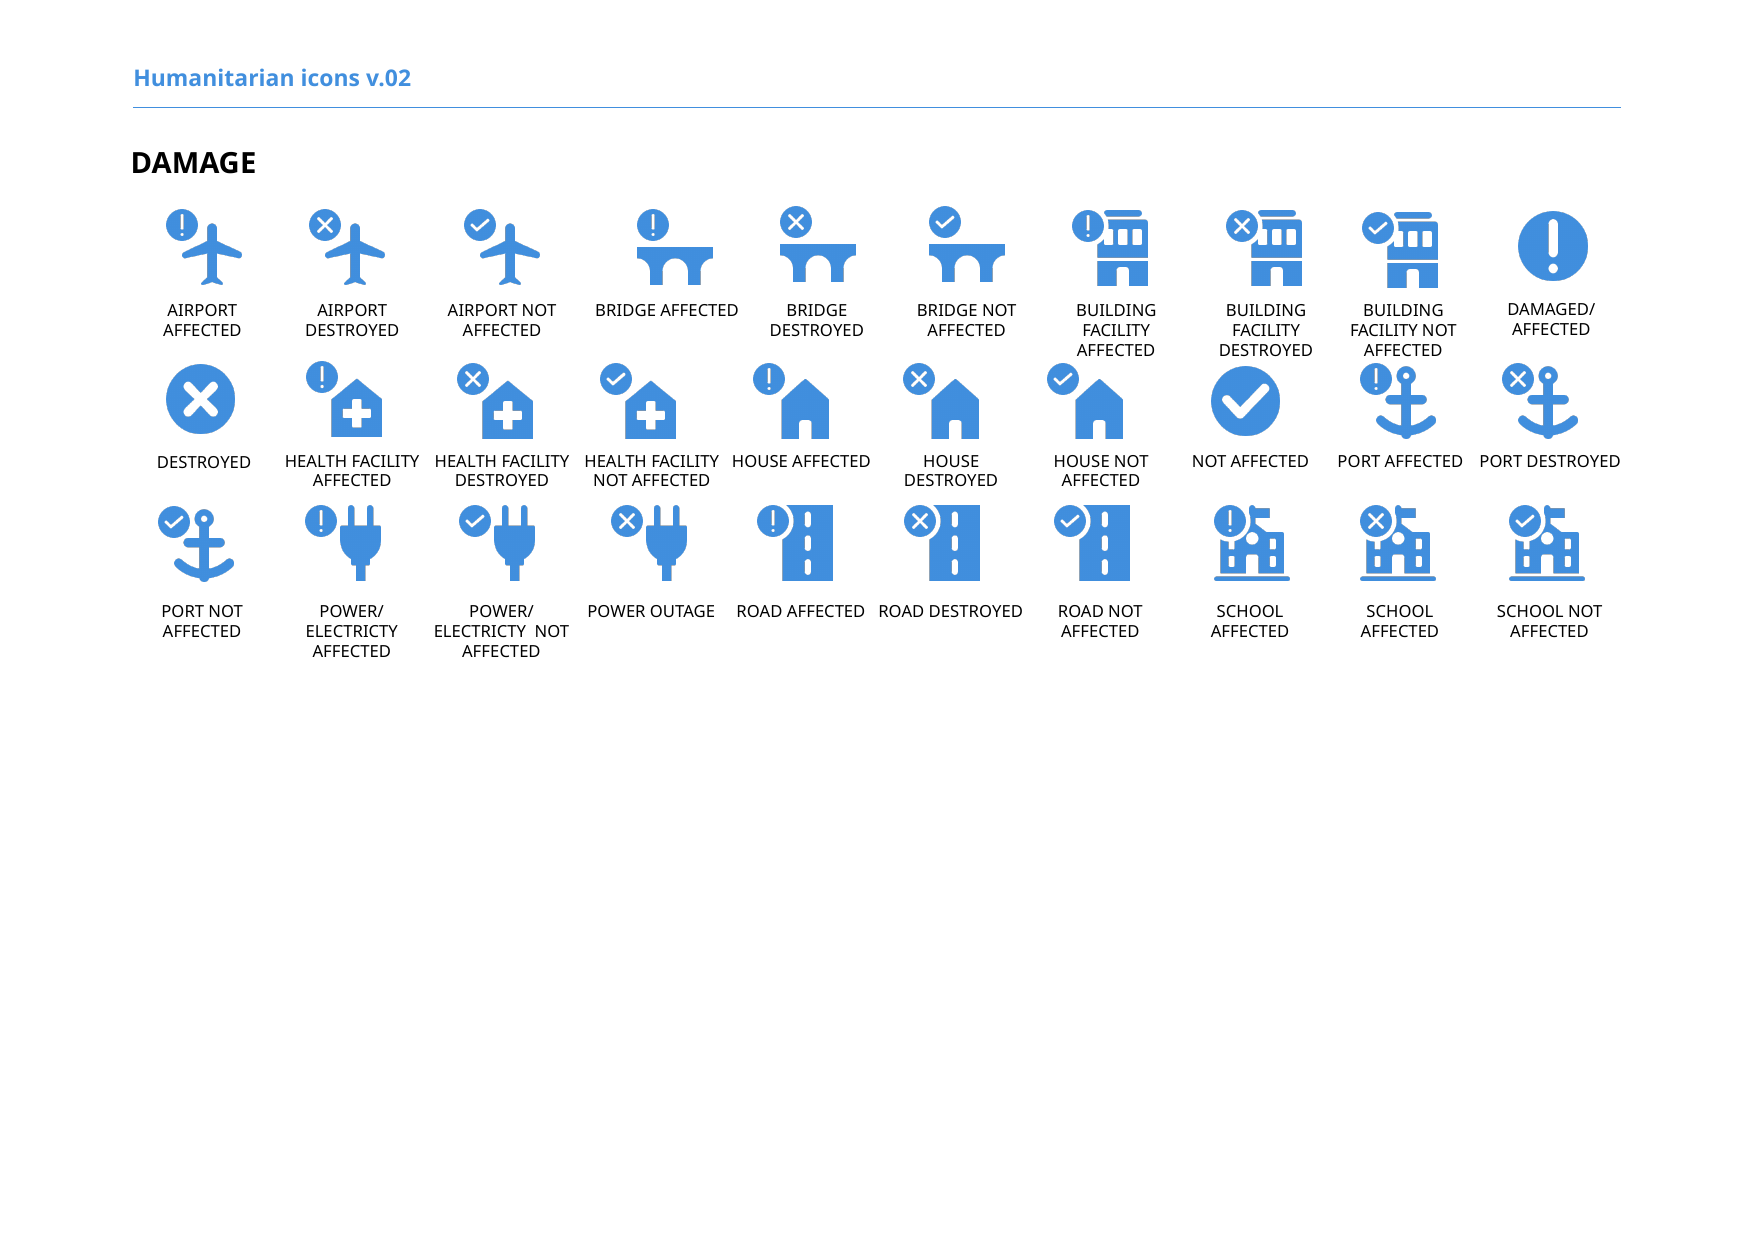

# Humanitarian icons v.02
DAMAGE
DAMAGED/
AFFECTED
BUILDING FACILITY NOT AFFECTED
AIRPORT AFFECTED
AIRPORT DESTROYED
AIRPORT NOT AFFECTED
BRIDGE AFFECTED
BRIDGE DESTROYED
BRIDGE NOT AFFECTED
BUILDING FACILITY AFFECTED
BUILDING FACILITY DESTROYED
HEALTH FACILITY AFFECTED
HEALTH FACILITY DESTROYED
HEALTH FACILITY NOT AFFECTED
HOUSE AFFECTED
HOUSE DESTROYED
HOUSE NOT AFFECTED
NOT AFFECTED
PORT AFFECTED
PORT DESTROYED
DESTROYED
PORT NOT AFFECTED
POWER/ELECTRICTY AFFECTED
POWER/ELECTRICTY NOT AFFECTED
POWER OUTAGE
ROAD AFFECTED
ROAD DESTROYED
ROAD NOT
AFFECTED
SCHOOL
AFFECTED
SCHOOL
AFFECTED
SCHOOL NOT AFFECTED